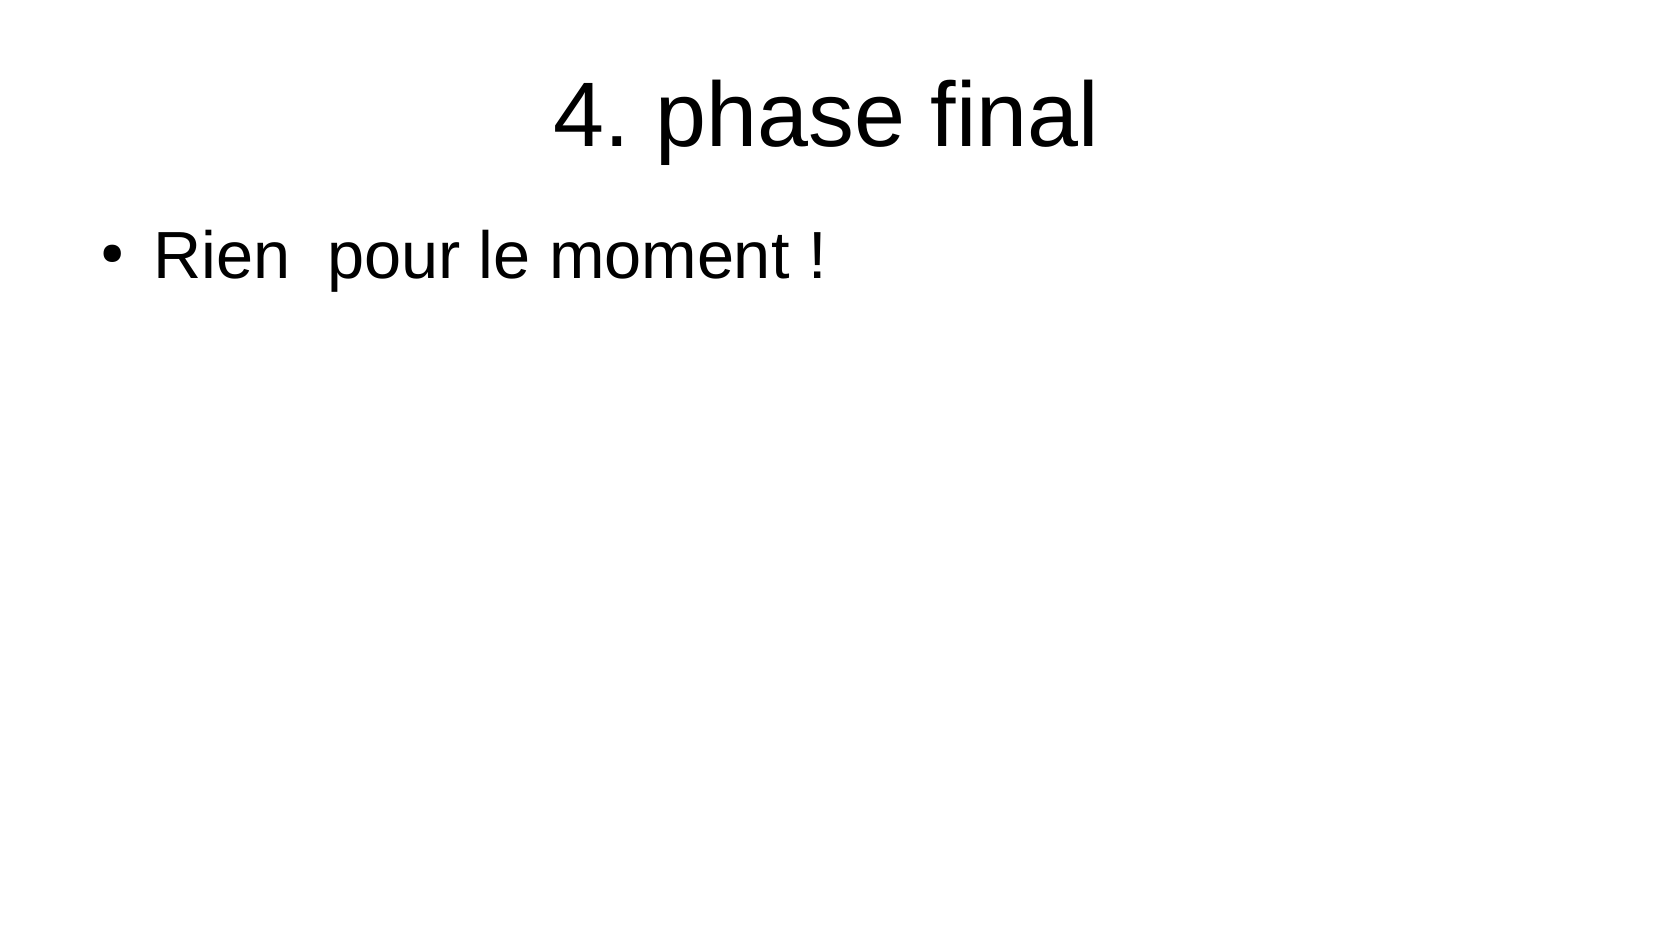

# 4. phase final
Rien pour le moment !